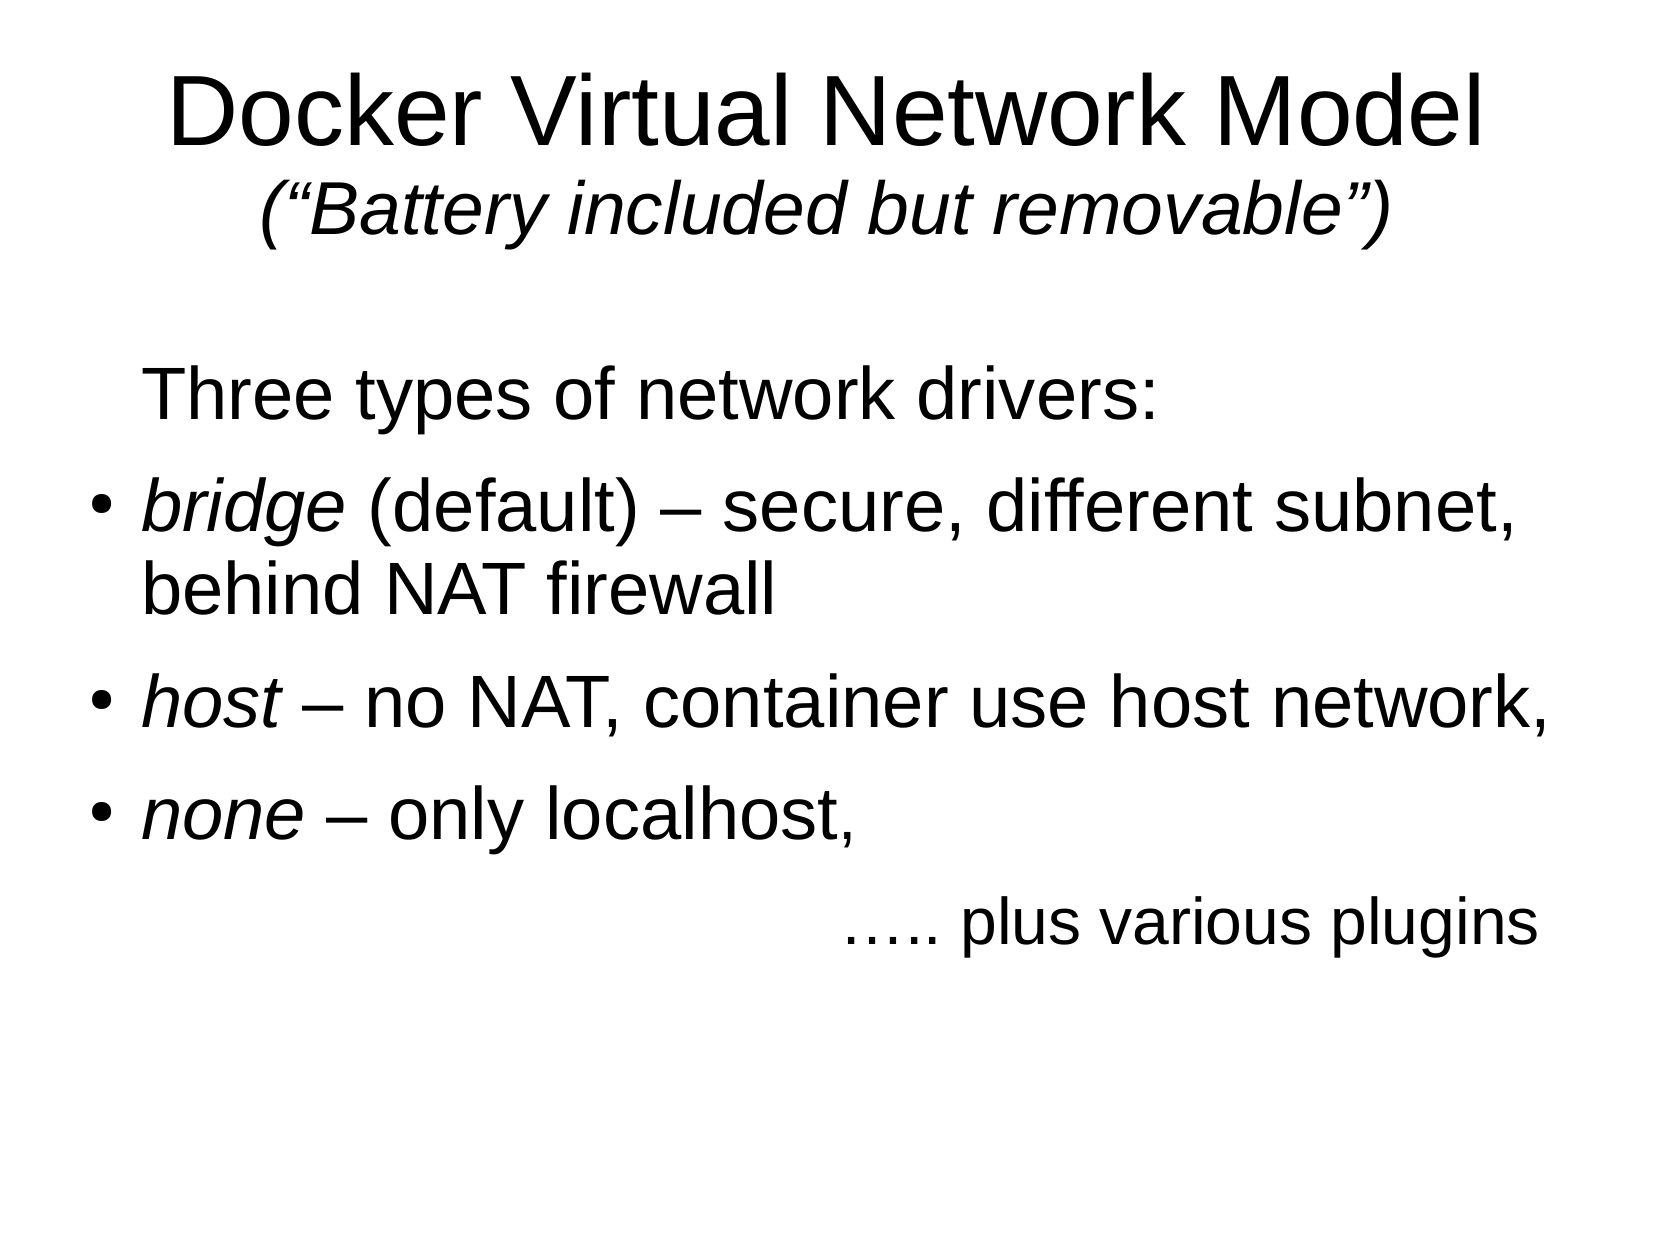

# Docker Virtual Network Model (“Battery included but removable”)
Three types of network drivers:
bridge (default) – secure, different subnet, behind NAT firewall
host – no NAT, container use host network,
none – only localhost,
….. plus various plugins